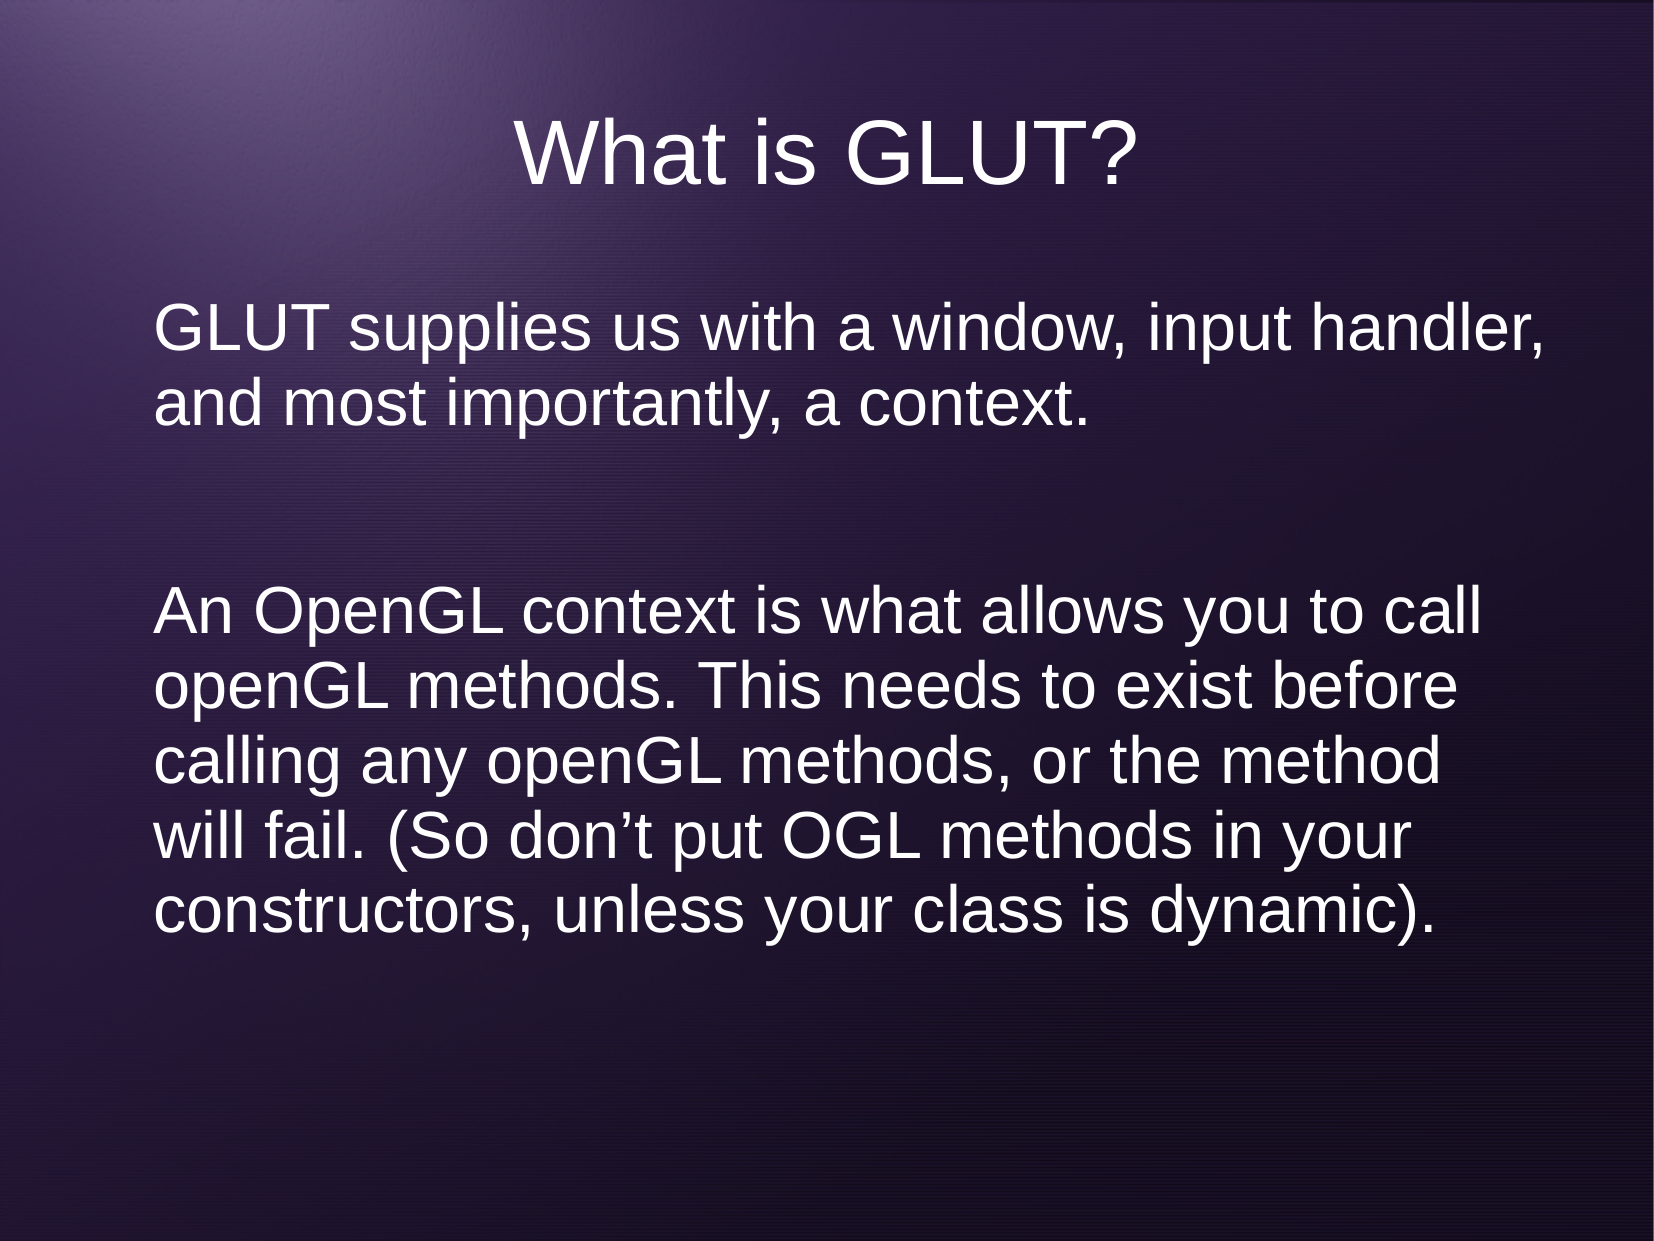

# What is GLUT?
GLUT supplies us with a window, input handler, and most importantly, a context.
An OpenGL context is what allows you to call openGL methods. This needs to exist before calling any openGL methods, or the method will fail. (So don’t put OGL methods in your constructors, unless your class is dynamic).